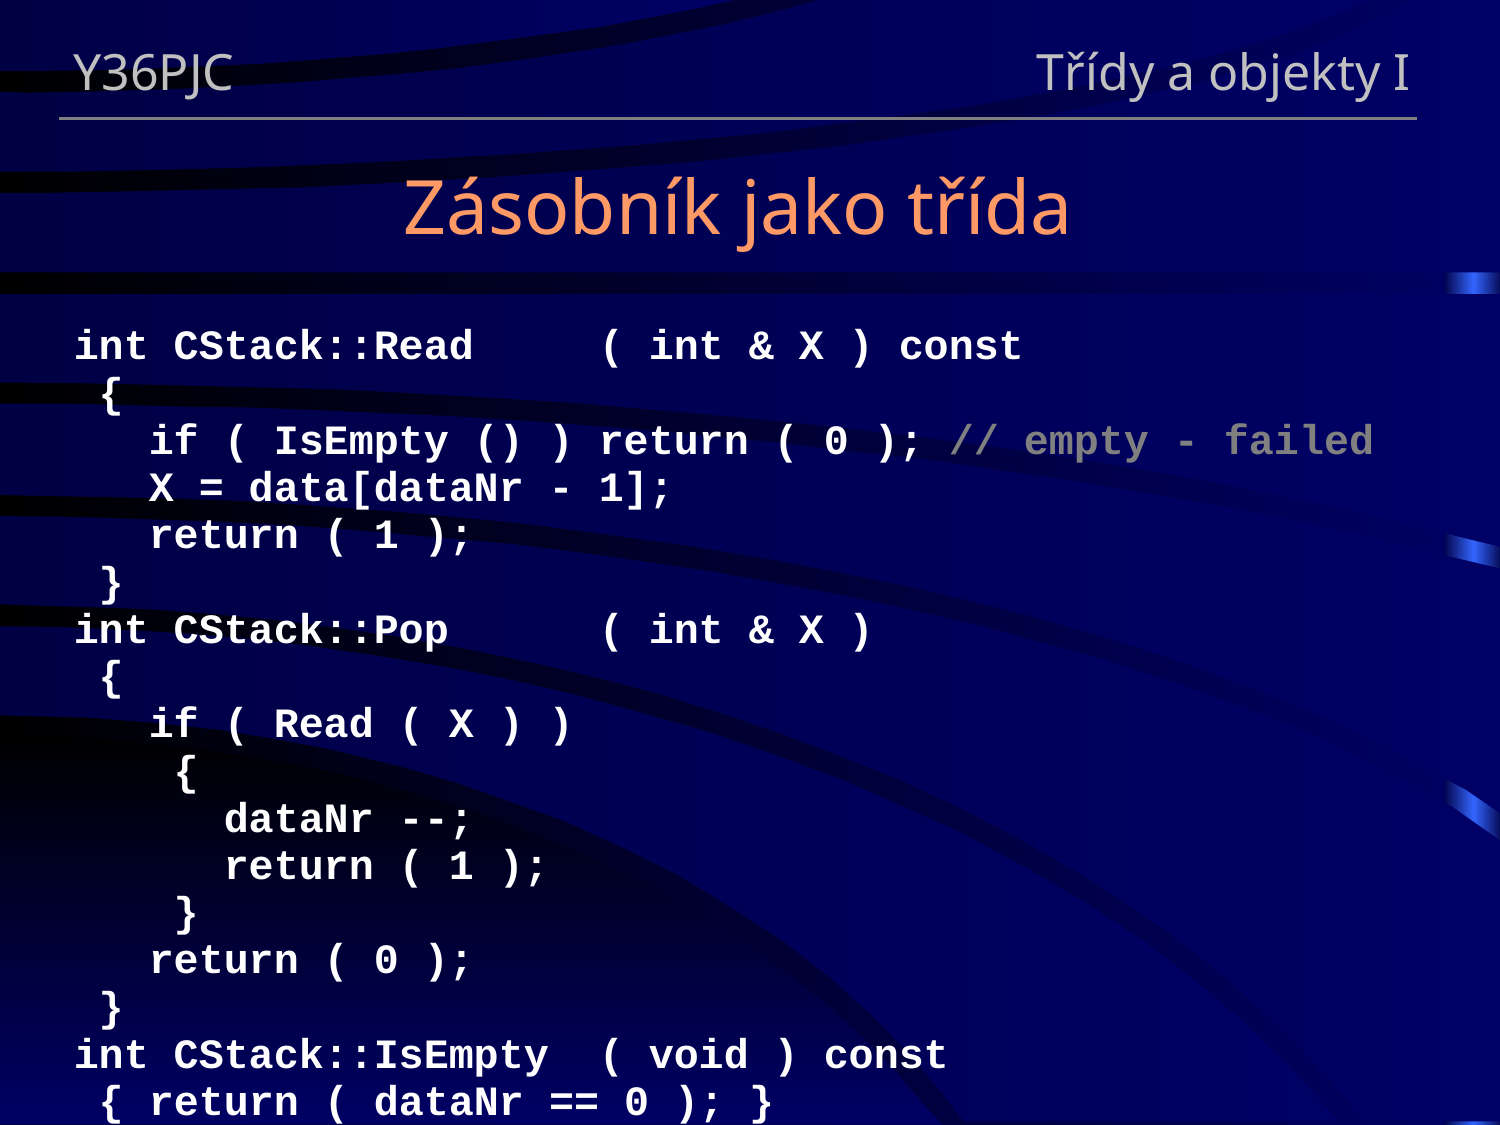

Y36PJC
Třídy a objekty I
Zásobník jako třída
int CStack::Read ( int & X ) const
 {
 if ( IsEmpty () ) return ( 0 ); // empty - failed
 X = data[dataNr - 1];
 return ( 1 );
 }
int CStack::Pop ( int & X )
 {
 if ( Read ( X ) )
 {
 dataNr --;
 return ( 1 );
 }
 return ( 0 );
 }
int CStack::IsEmpty ( void ) const
 { return ( dataNr == 0 ); }